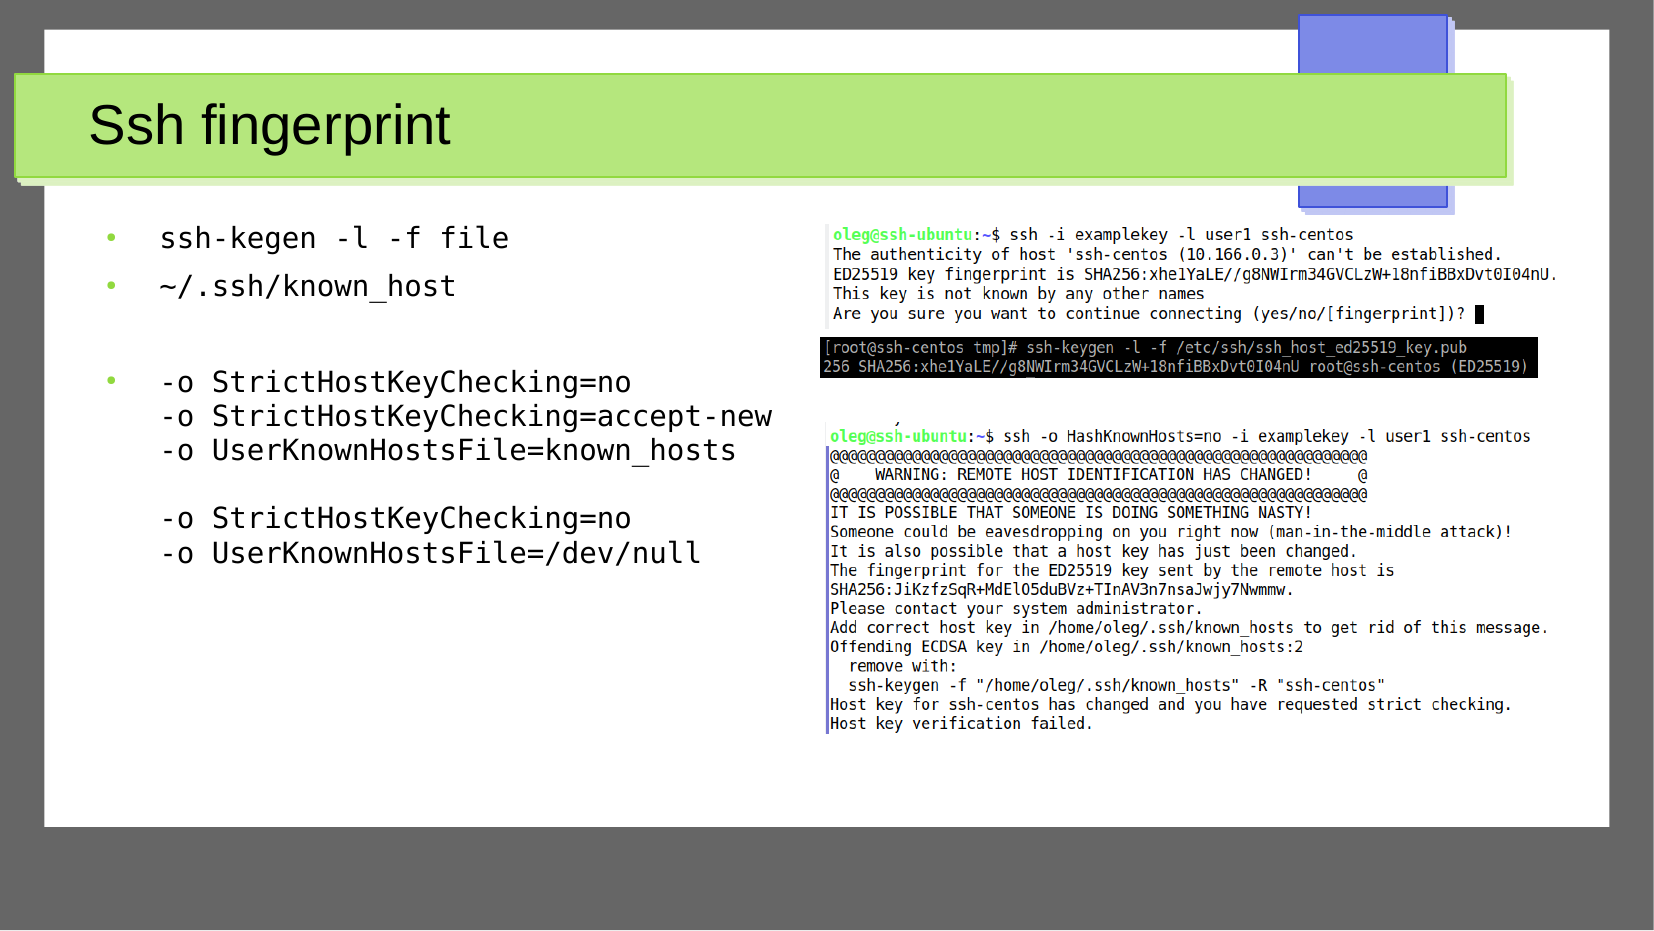

# Ssh fingerprint
ssh-kegen -l -f file
~/.ssh/known_host
-o StrictHostKeyChecking=no
-o StrictHostKeyChecking=accept-new
-o UserKnownHostsFile=known_hosts
-o StrictHostKeyChecking=no
-o UserKnownHostsFile=/dev/null